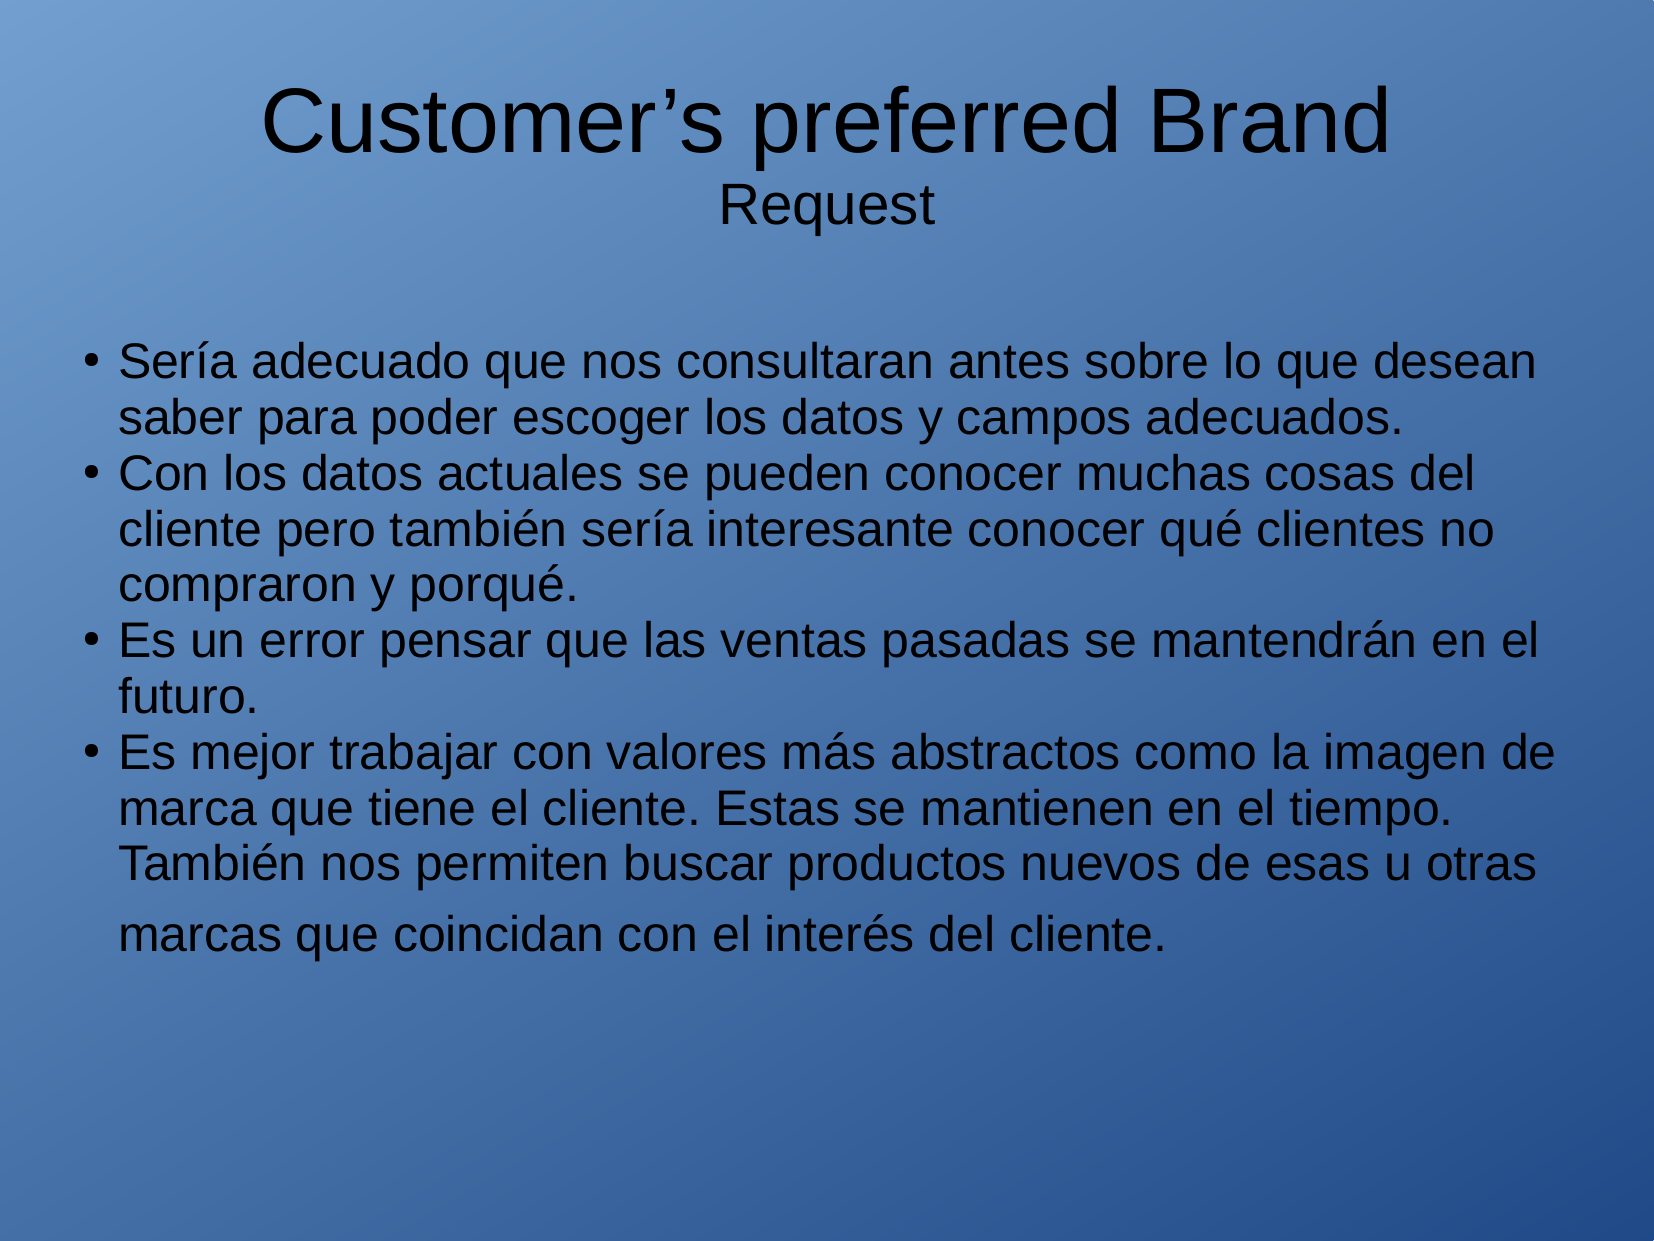

Customer’s preferred Brand
Request
# Sería adecuado que nos consultaran antes sobre lo que desean saber para poder escoger los datos y campos adecuados.
Con los datos actuales se pueden conocer muchas cosas del cliente pero también sería interesante conocer qué clientes no compraron y porqué.
Es un error pensar que las ventas pasadas se mantendrán en el futuro.
Es mejor trabajar con valores más abstractos como la imagen de marca que tiene el cliente. Estas se mantienen en el tiempo. También nos permiten buscar productos nuevos de esas u otras marcas que coincidan con el interés del cliente.